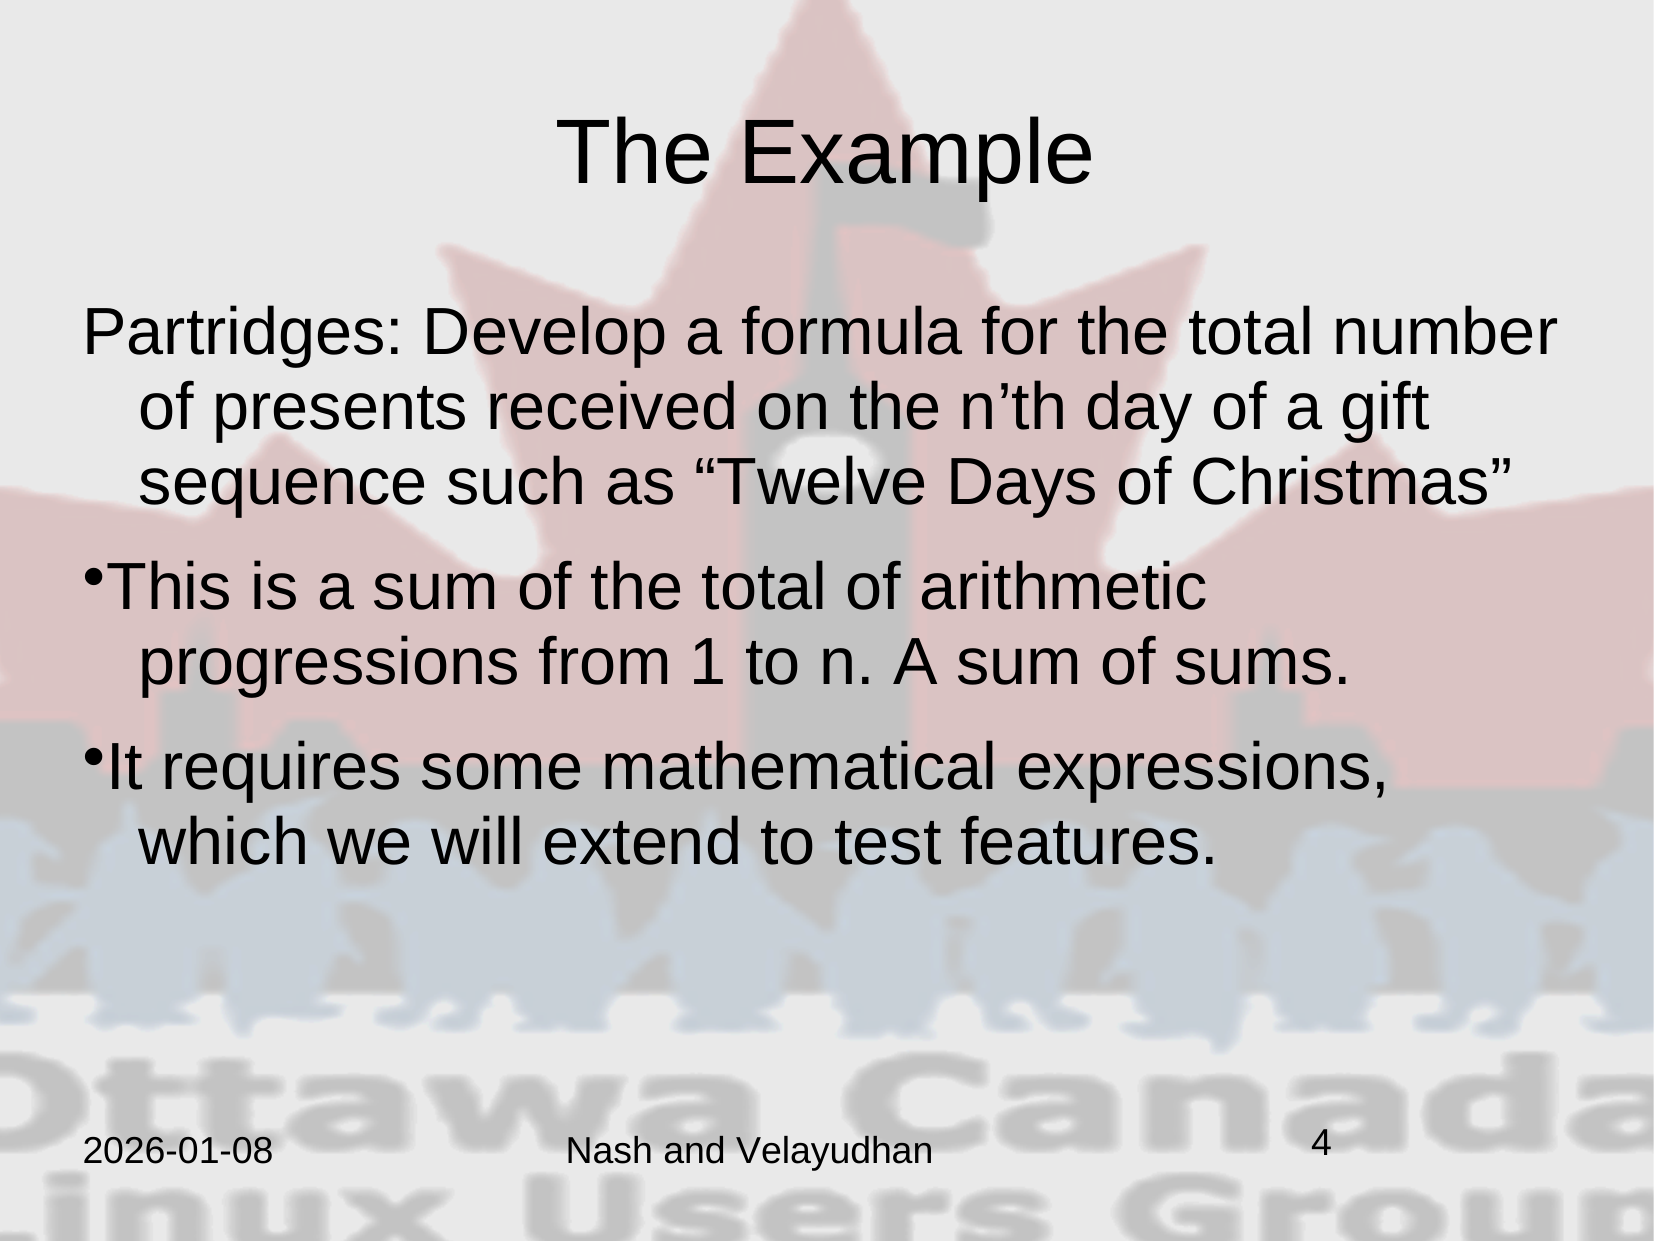

# The Example
Partridges: Develop a formula for the total number of presents received on the n’th day of a gift sequence such as “Twelve Days of Christmas”
This is a sum of the total of arithmetic progressions from 1 to n. A sum of sums.
It requires some mathematical expressions, which we will extend to test features.
4